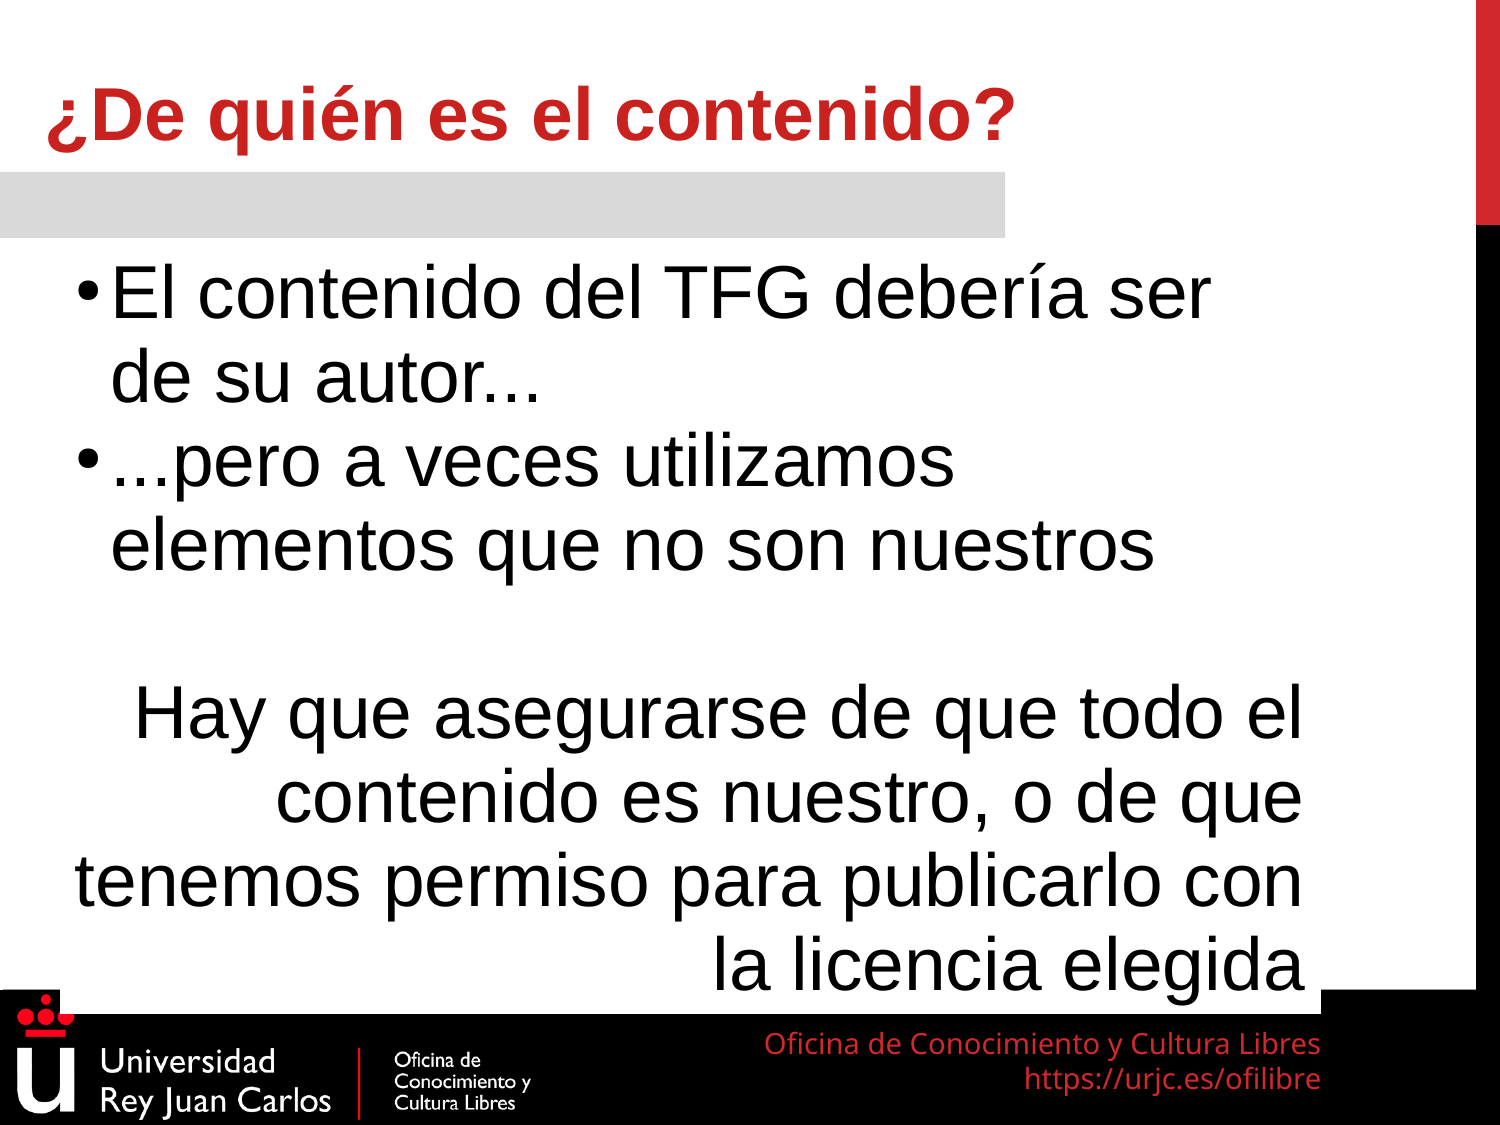

#
¿De quién es el contenido?
El contenido del TFG debería ser de su autor...
...pero a veces utilizamos elementos que no son nuestros
Hay que asegurarse de que todo el contenido es nuestro, o de que tenemos permiso para publicarlo con la licencia elegida